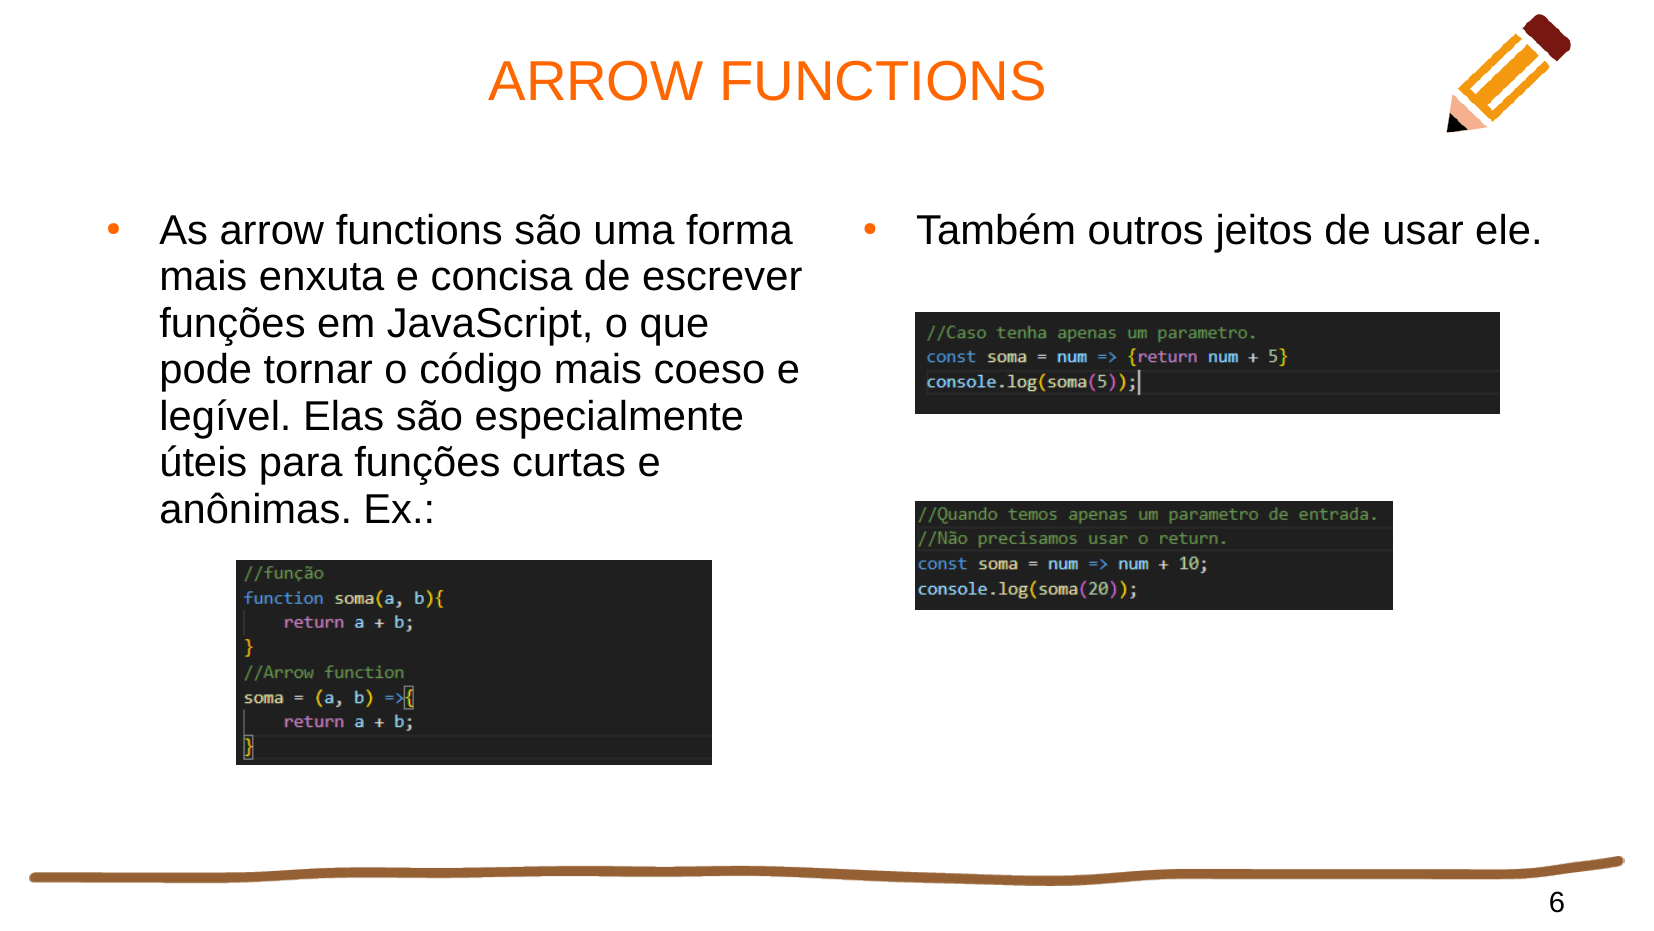

# ARROW FUNCTIONS
As arrow functions são uma forma mais enxuta e concisa de escrever funções em JavaScript, o que pode tornar o código mais coeso e legível. Elas são especialmente úteis para funções curtas e anônimas. Ex.:
Também outros jeitos de usar ele.
6